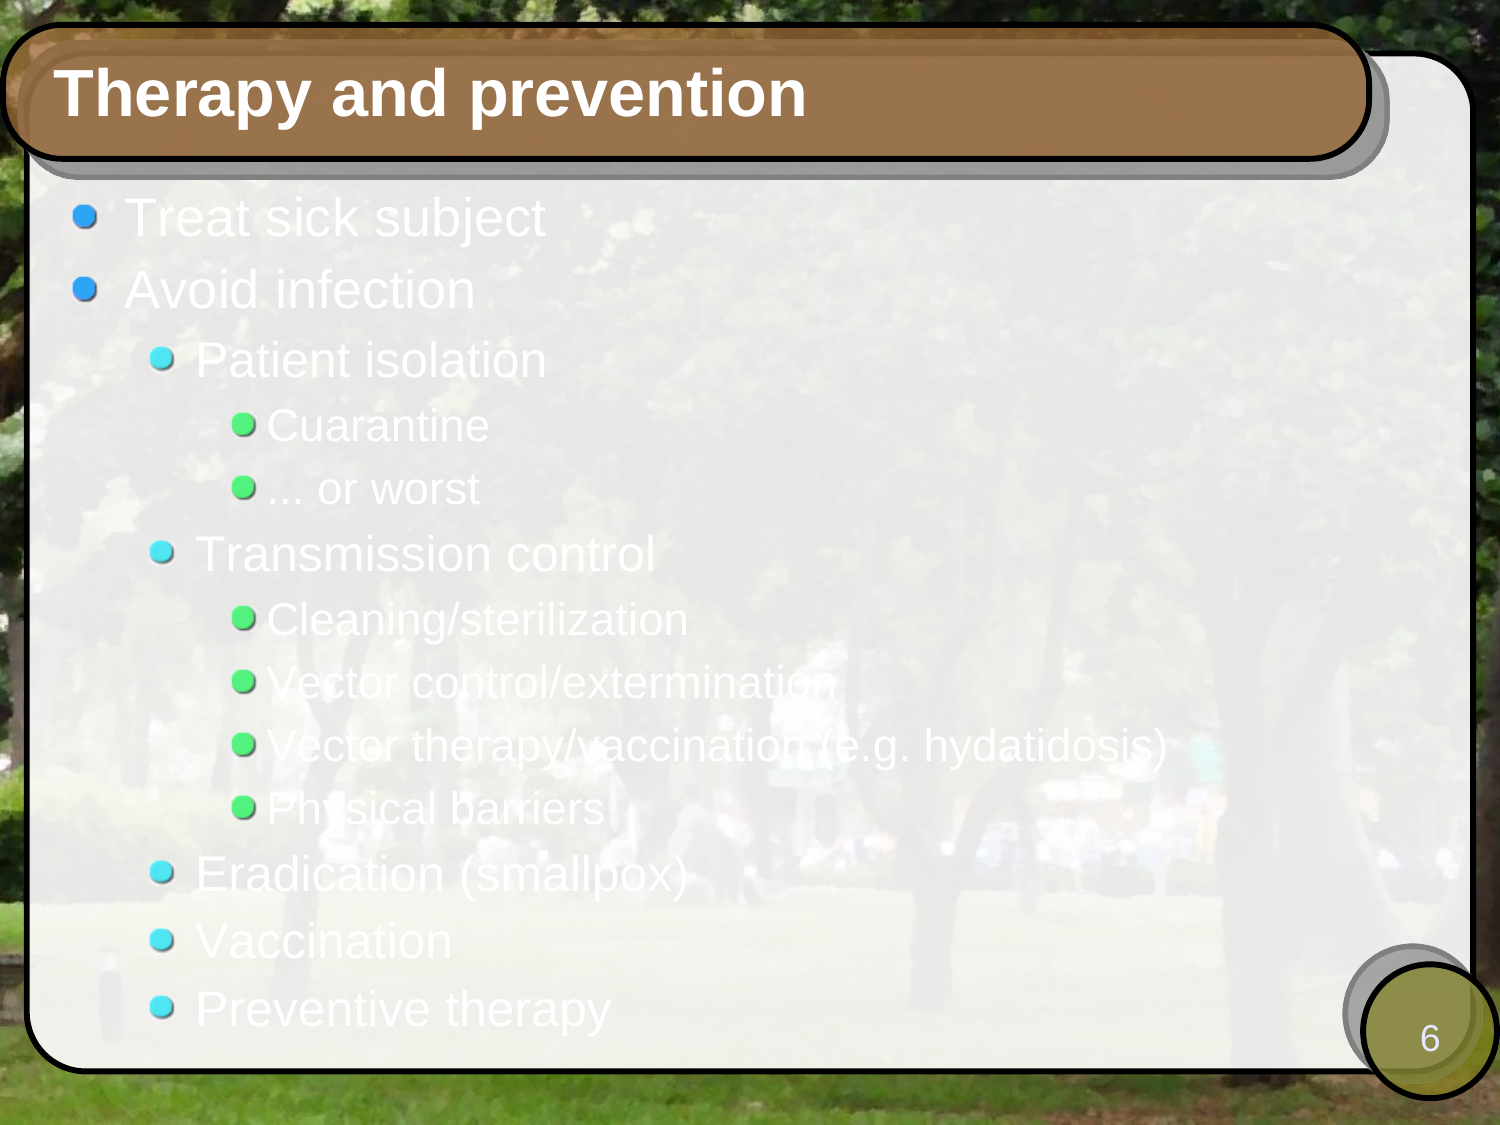

# Therapy and prevention
Treat sick subject
Avoid infection
Patient isolation
Cuarantine
... or worst
Transmission control
Cleaning/sterilization
Vector control/extermination
Vector therapy/vaccination (e.g. hydatidosis)
Physical barriers
Eradication (smallpox)
Vaccination
Preventive therapy
6